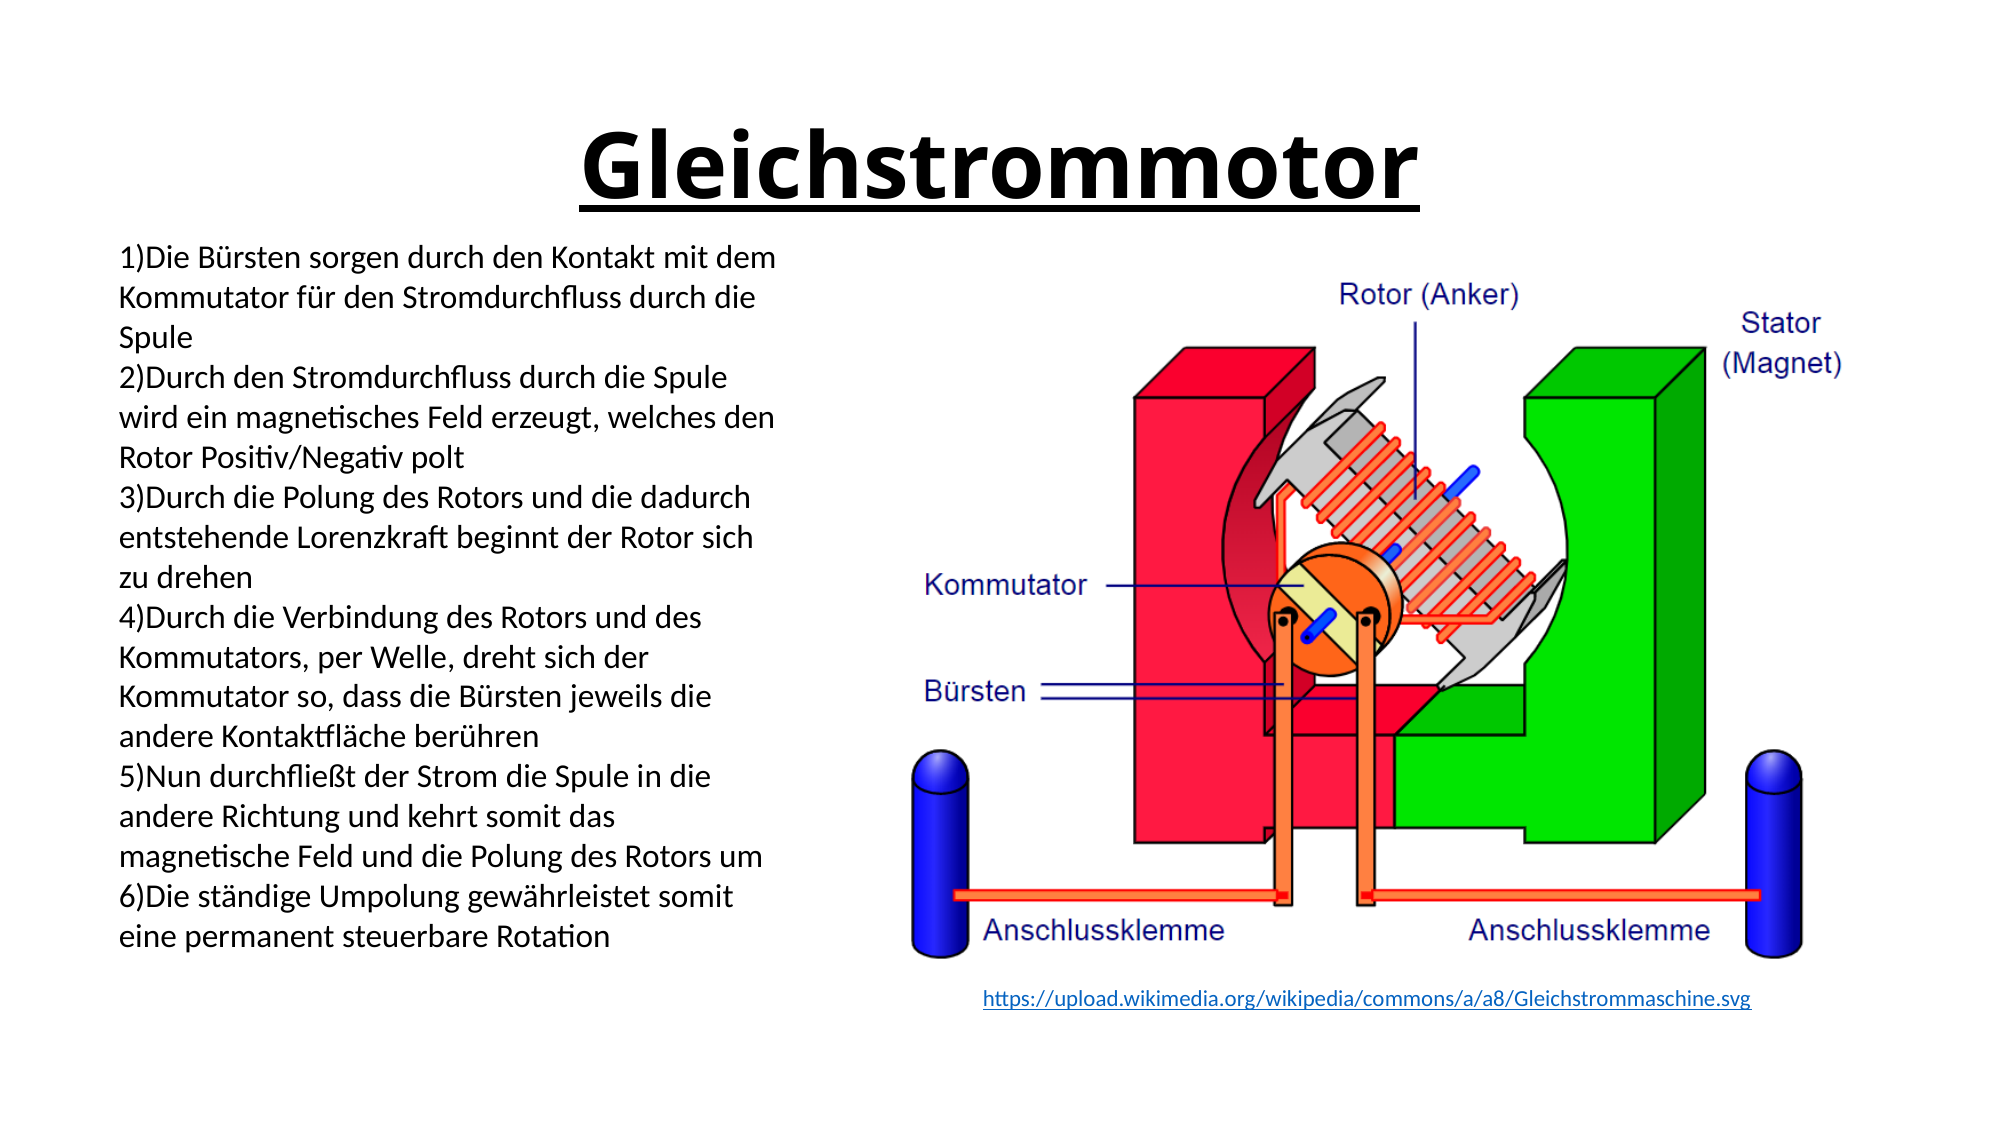

# Gleichstrommotor
1)Die Bürsten sorgen durch den Kontakt mit dem Kommutator für den Stromdurchfluss durch die Spule
2)Durch den Stromdurchfluss durch die Spule wird ein magnetisches Feld erzeugt, welches den Rotor Positiv/Negativ polt
3)Durch die Polung des Rotors und die dadurch entstehende Lorenzkraft beginnt der Rotor sich zu drehen
4)Durch die Verbindung des Rotors und des Kommutators, per Welle, dreht sich der Kommutator so, dass die Bürsten jeweils die andere Kontaktfläche berühren
5)Nun durchfließt der Strom die Spule in die andere Richtung und kehrt somit das magnetische Feld und die Polung des Rotors um
6)Die ständige Umpolung gewährleistet somit eine permanent steuerbare Rotation
https://upload.wikimedia.org/wikipedia/commons/a/a8/Gleichstrommaschine.svg